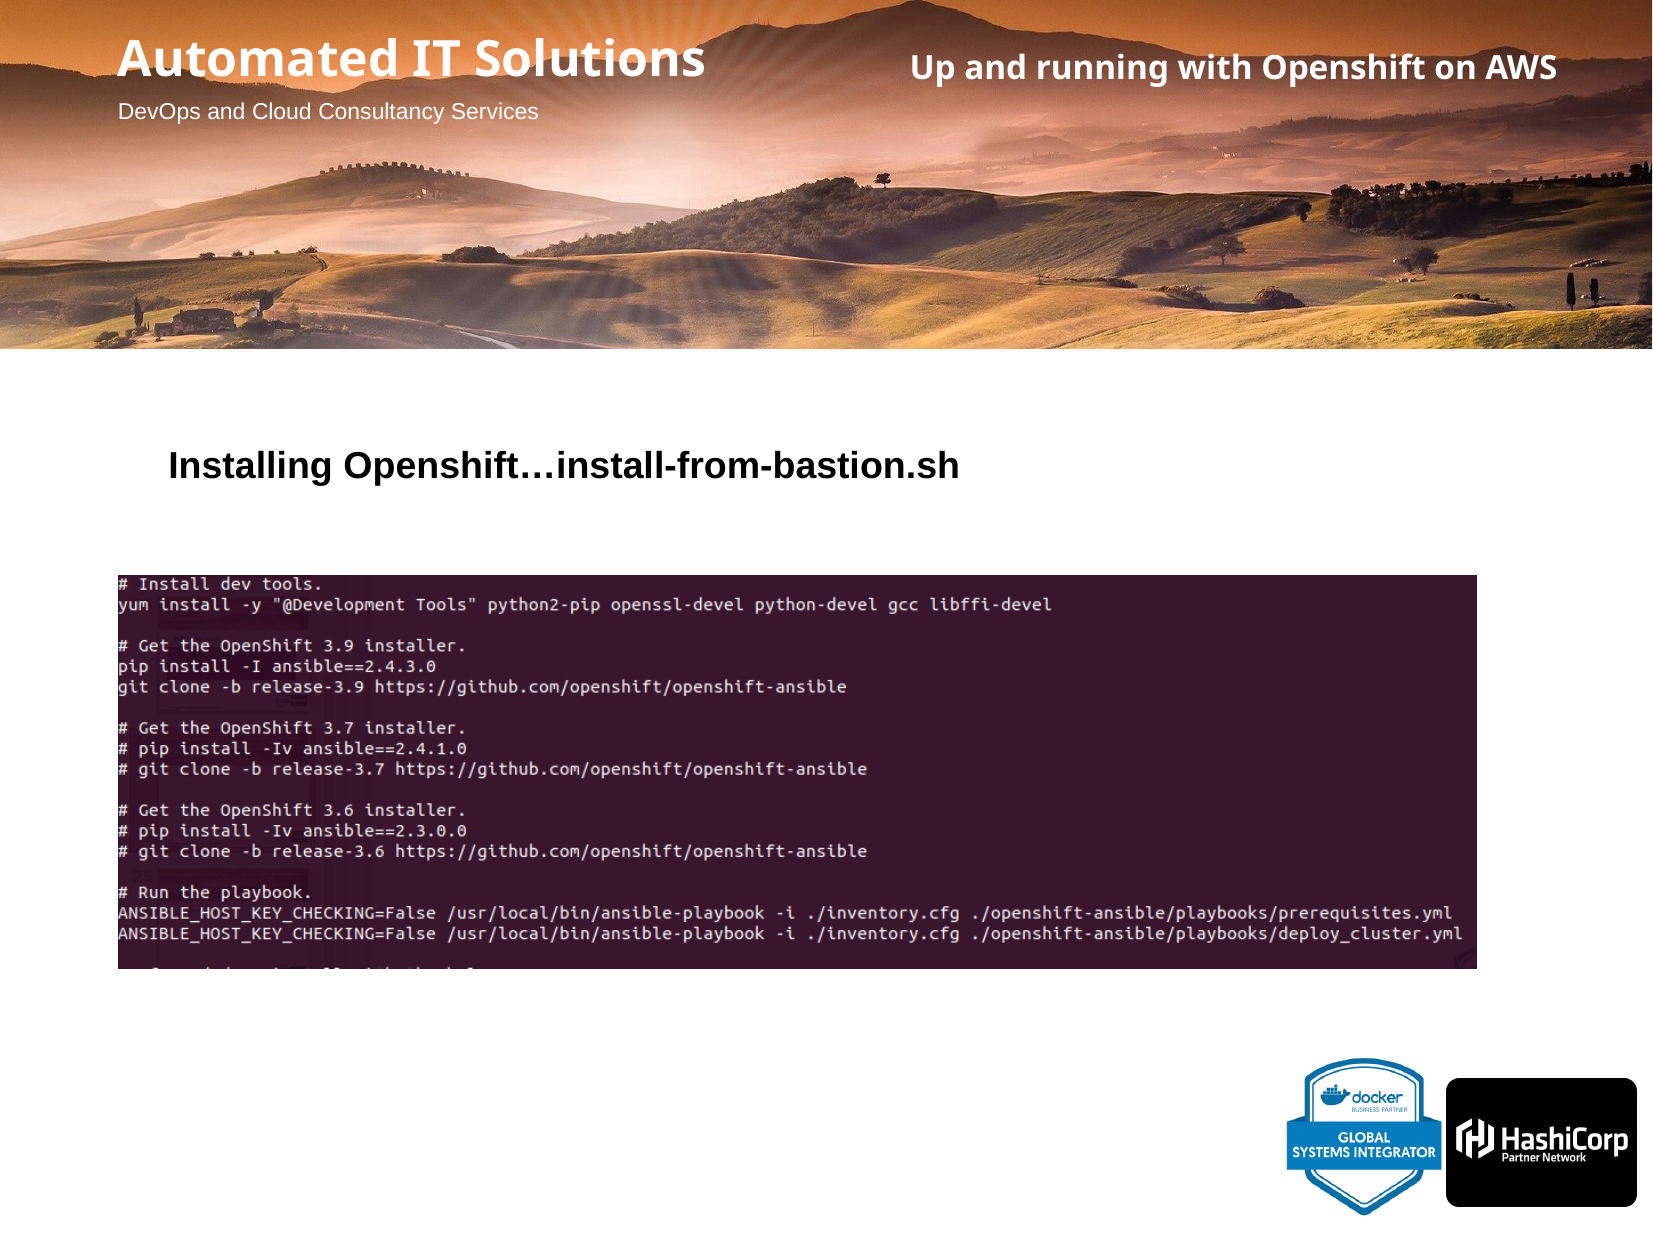

Up and running with Openshift on AWS
Installing Openshift…install-from-bastion.sh